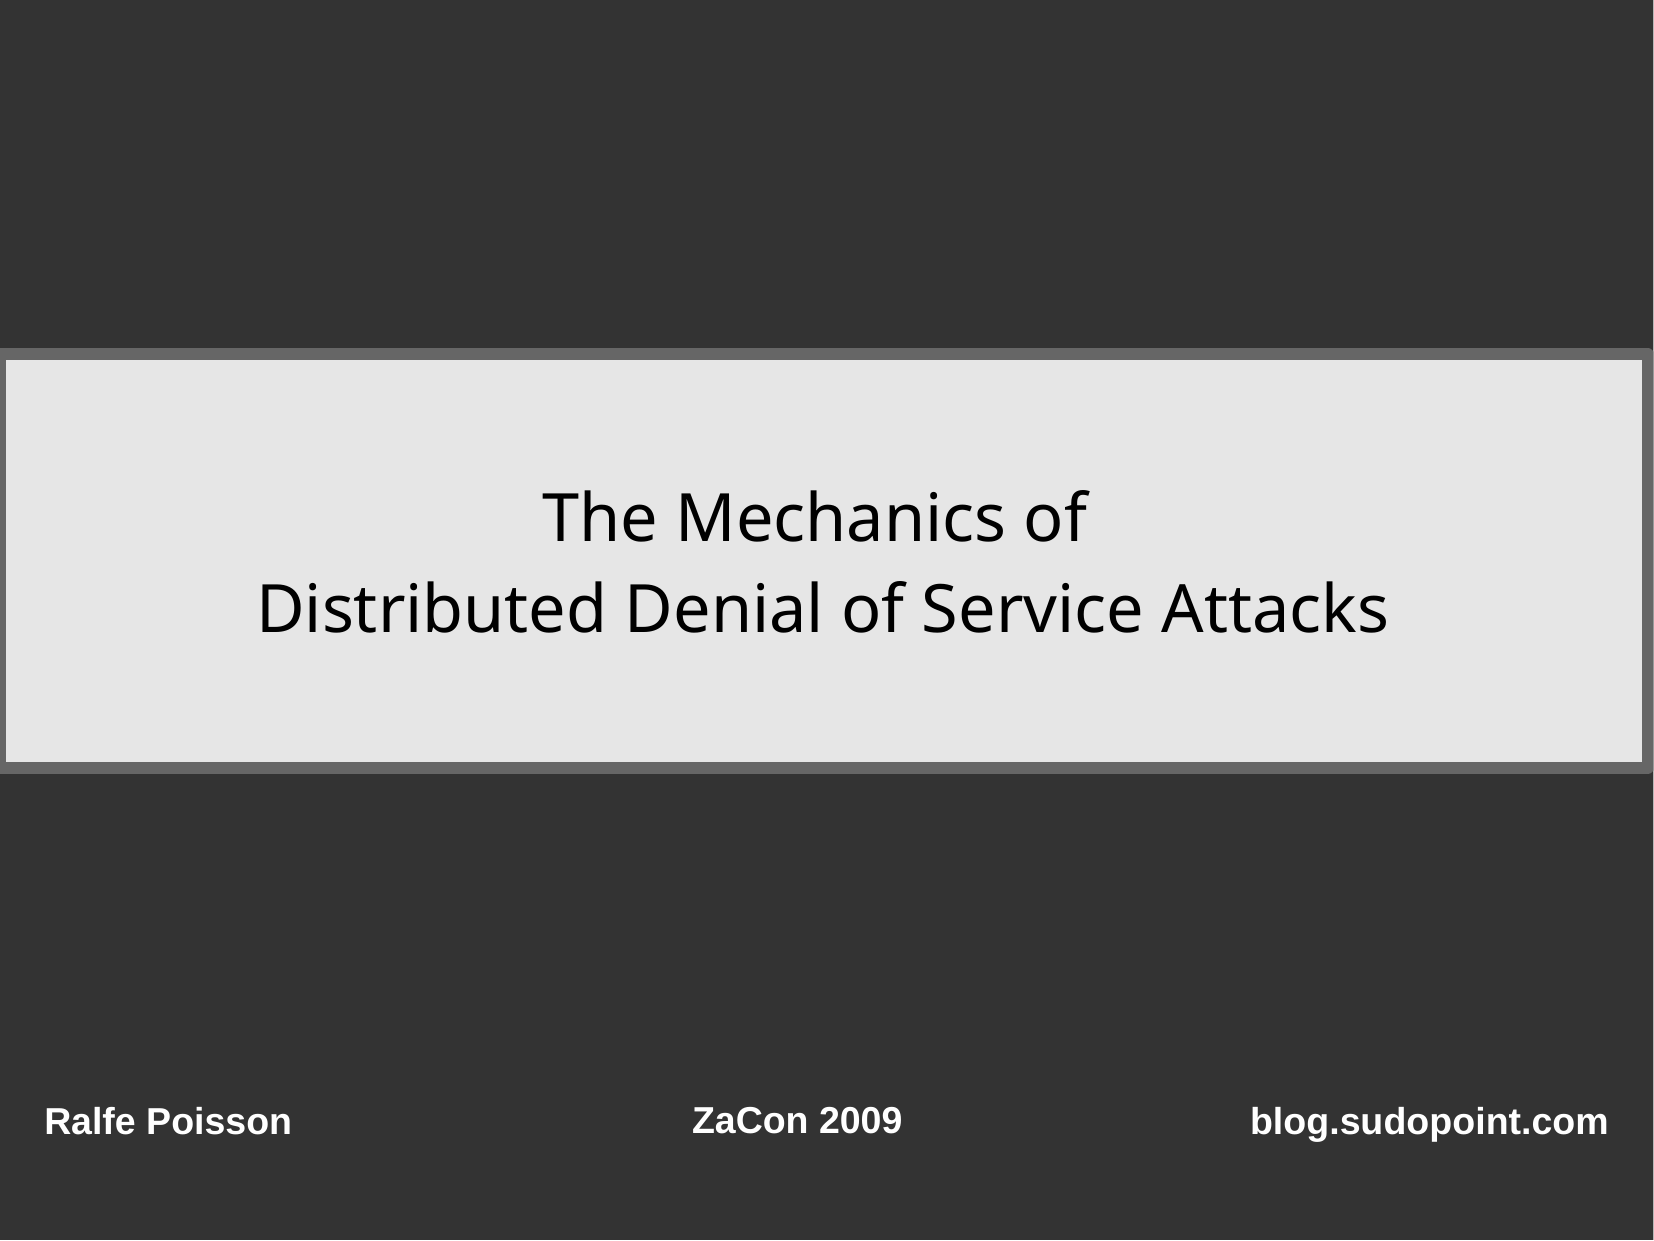

The Mechanics of
Distributed Denial of Service Attacks
ZaCon 2009
Ralfe Poisson
blog.sudopoint.com